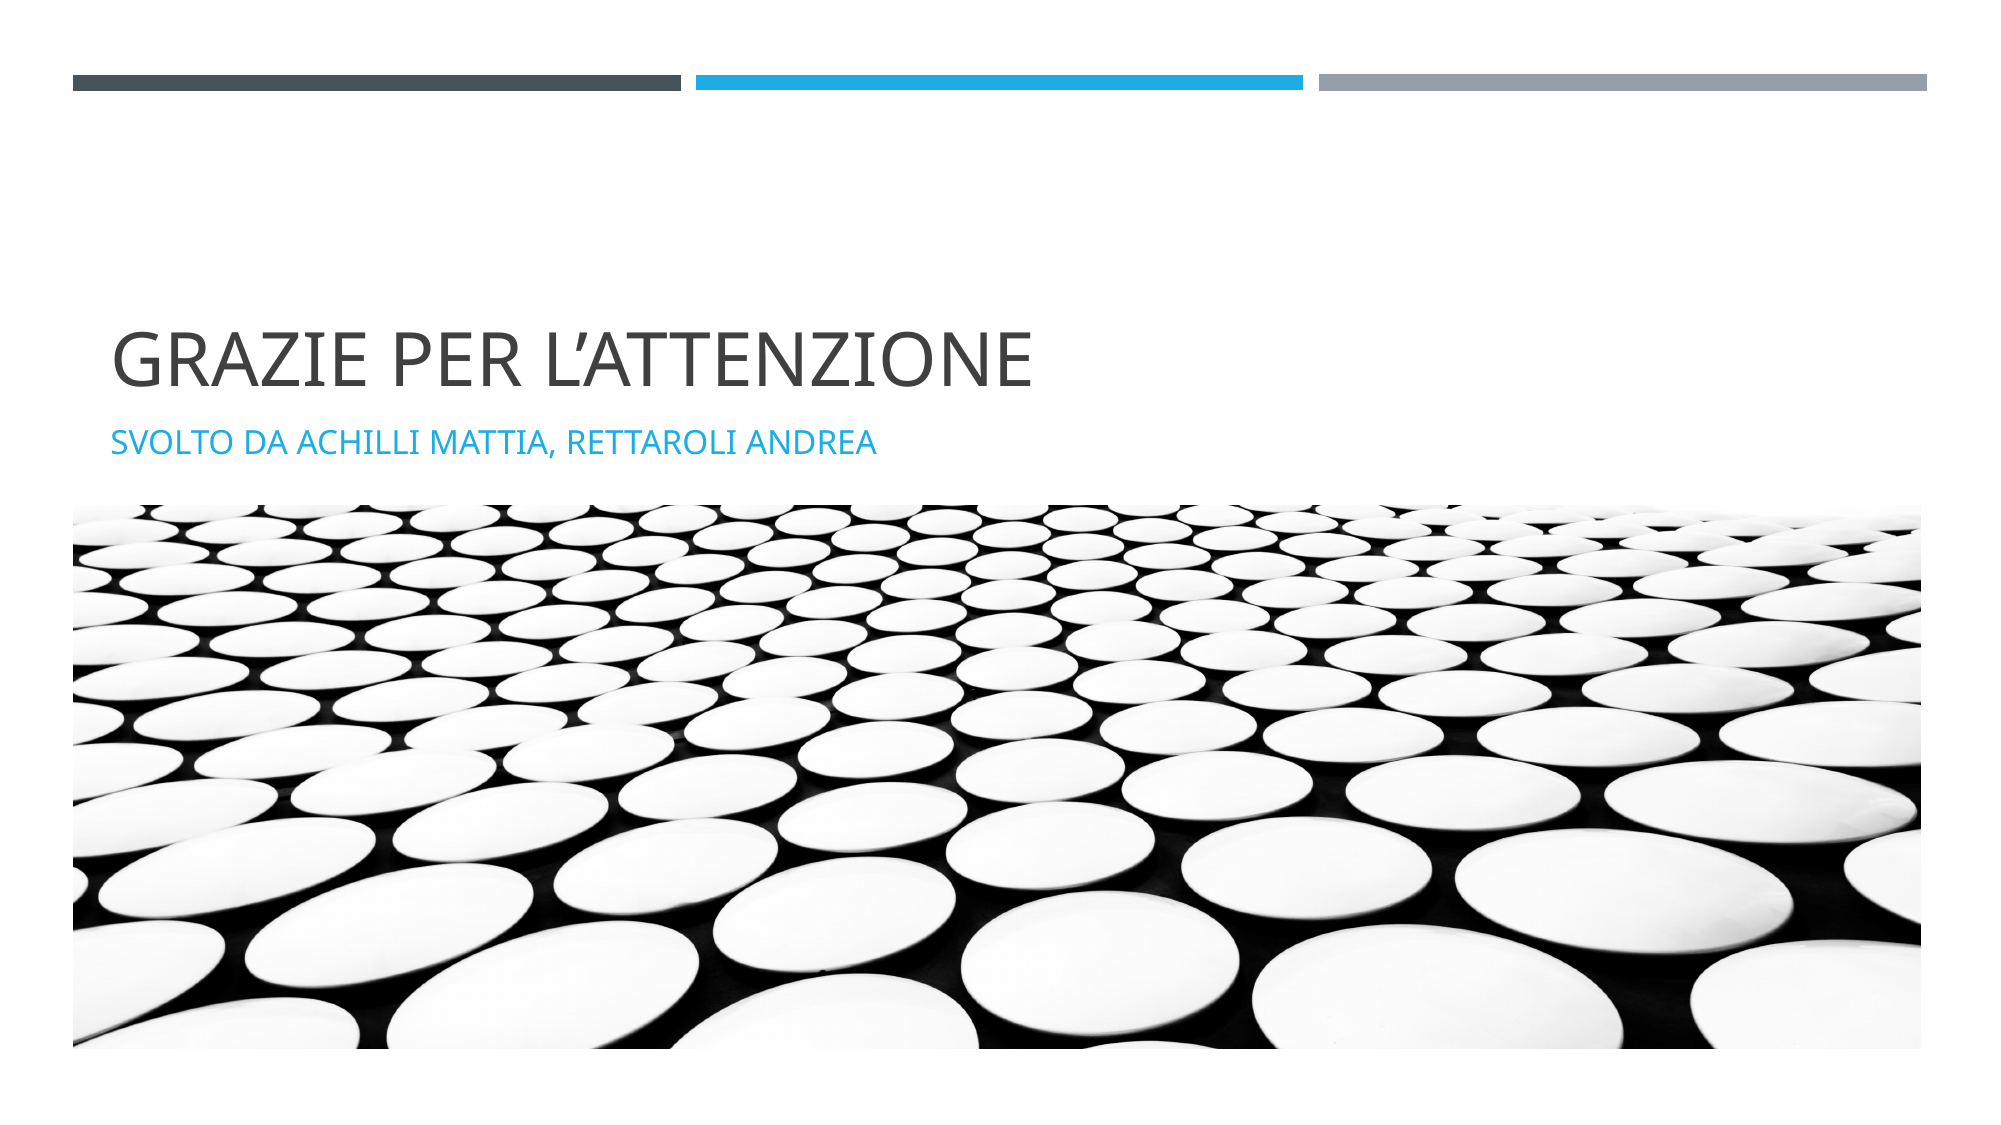

# GRAZIE PER L’ATTENZIONE
SVOLTO DA Achilli mattia, rettaroli andrea